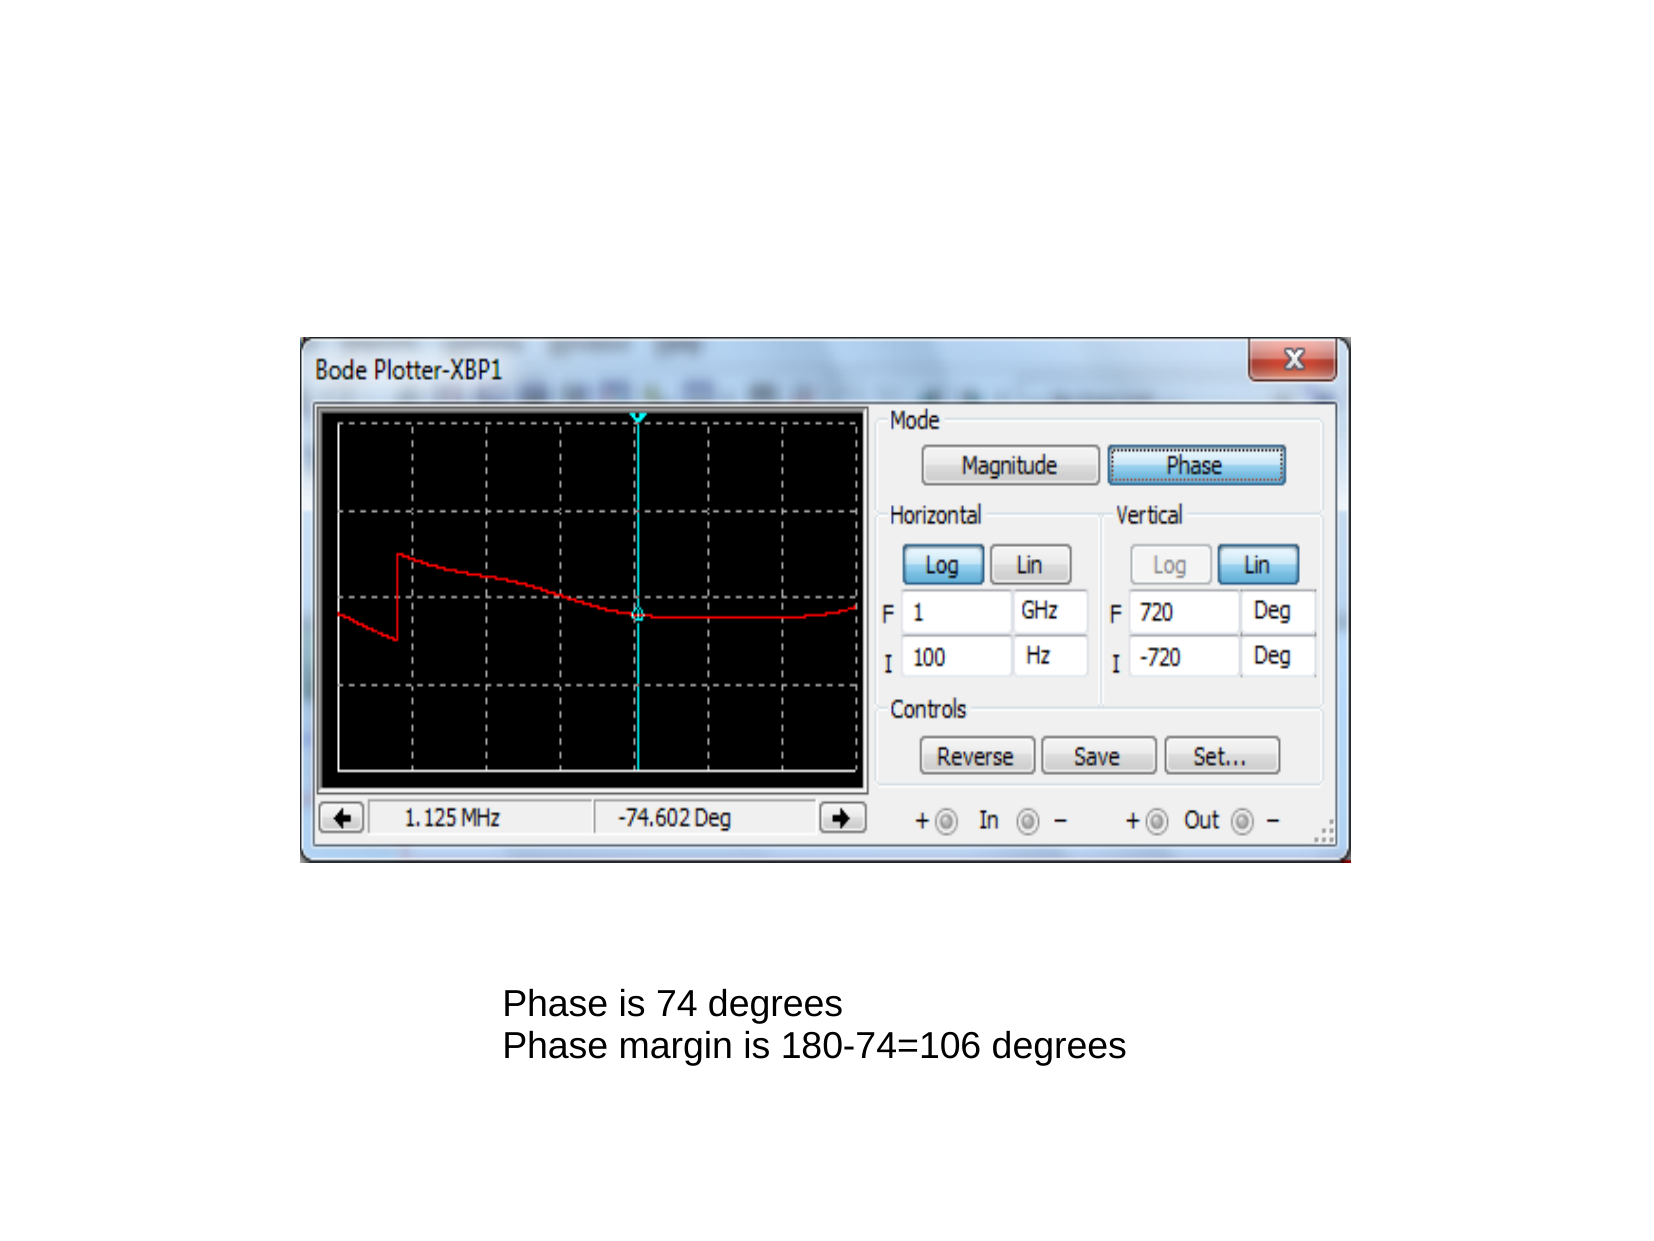

Phase is 74 degrees
Phase margin is 180-74=106 degrees